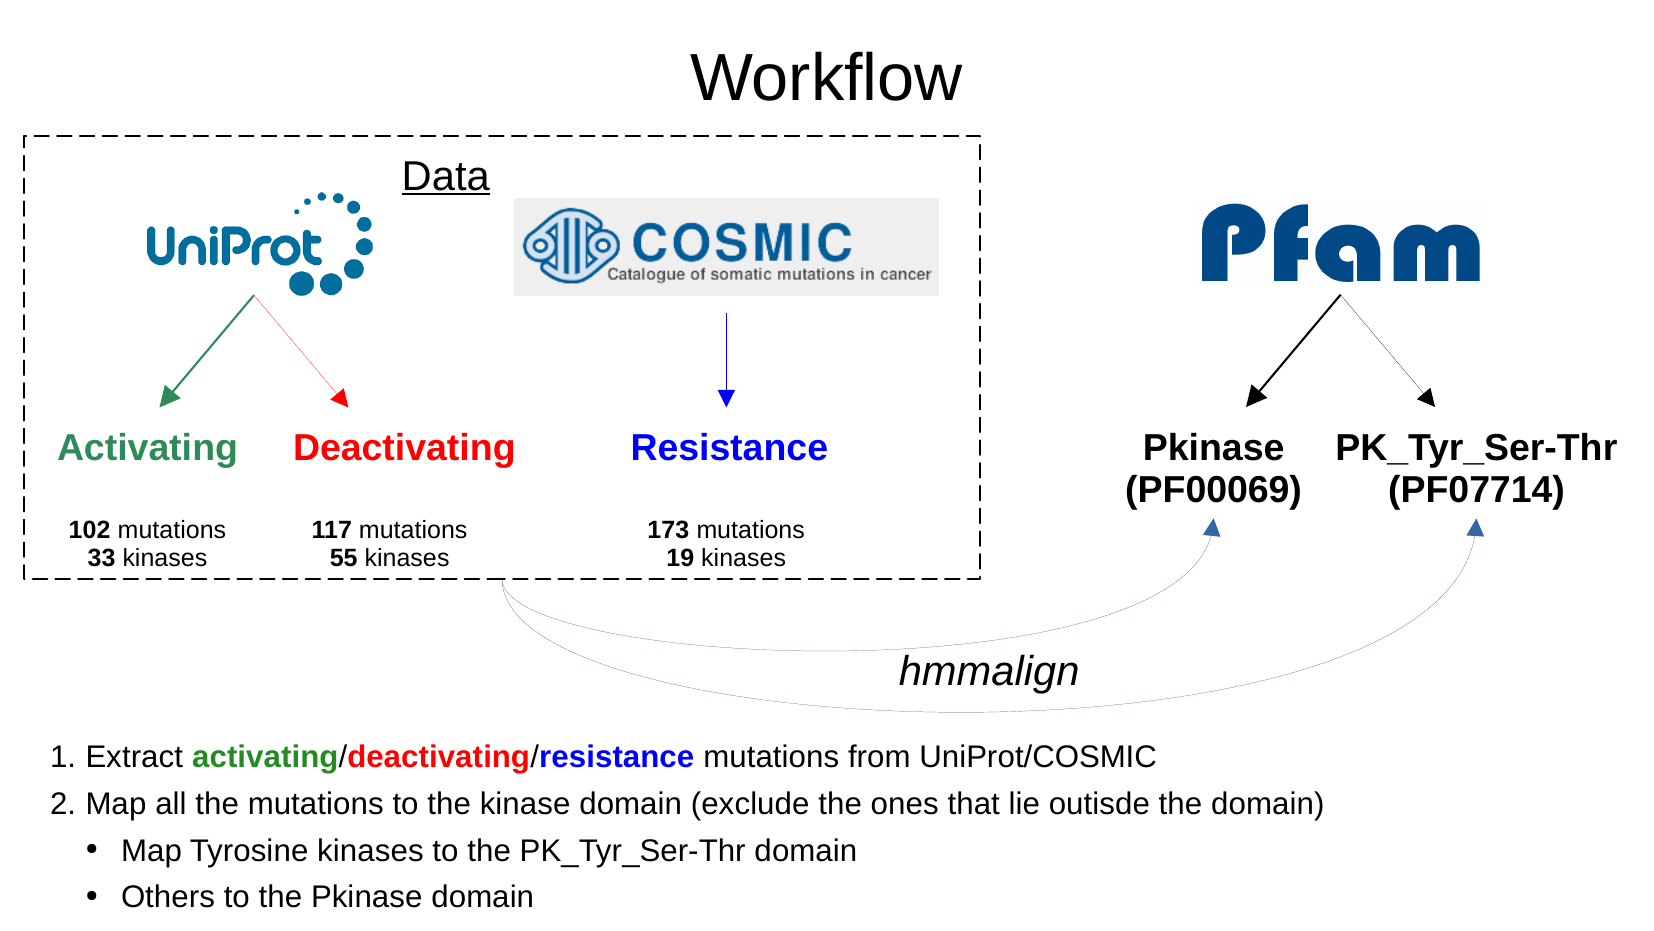

# Workflow
Data
Activating
Deactivating
Resistance
Pkinase
(PF00069)
PK_Tyr_Ser-Thr
(PF07714)
102 mutations
33 kinases
117 mutations
55 kinases
173 mutations
19 kinases
hmmalign
Extract activating/deactivating/resistance mutations from UniProt/COSMIC
Map all the mutations to the kinase domain (exclude the ones that lie outisde the domain)
Map Tyrosine kinases to the PK_Tyr_Ser-Thr domain
Others to the Pkinase domain